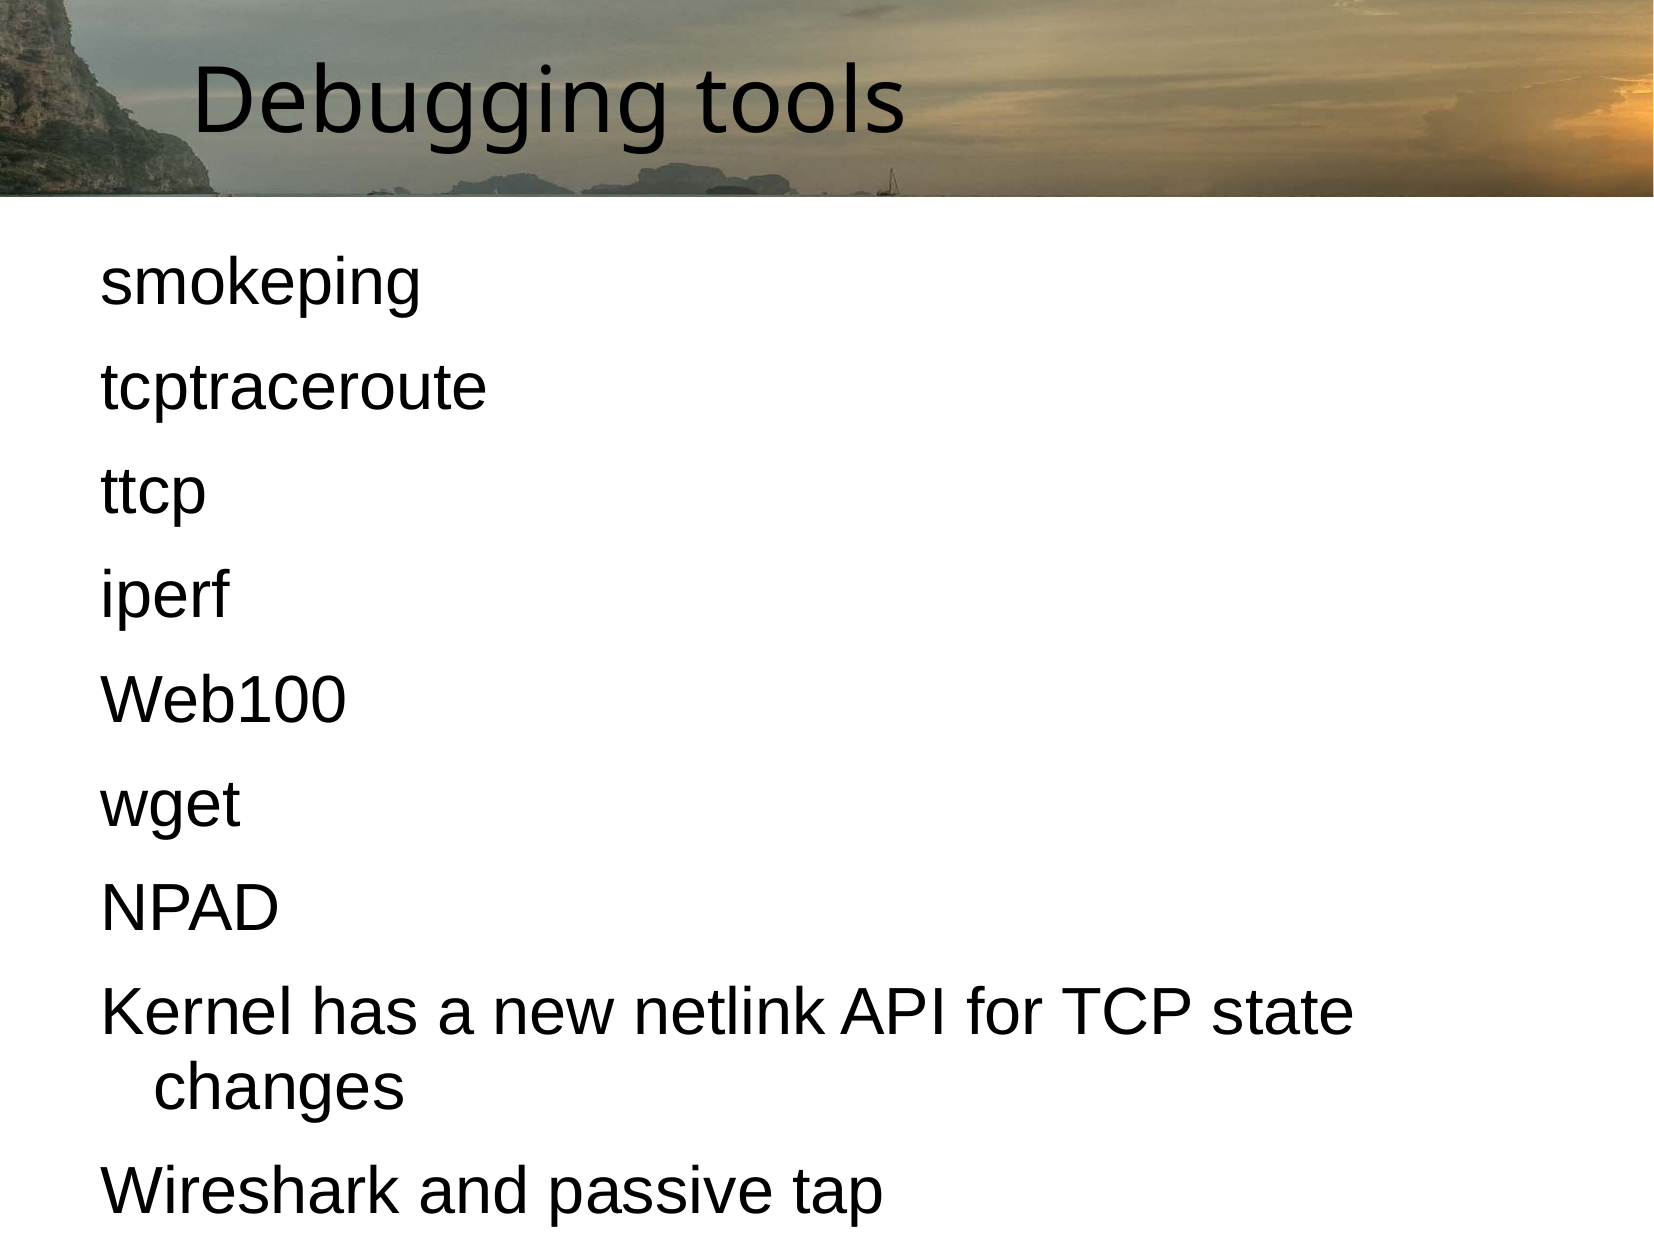

# Debugging tools
smokeping
tcptraceroute
ttcp
iperf
Web100
wget
NPAD
Kernel has a new netlink API for TCP state changes
Wireshark and passive tap